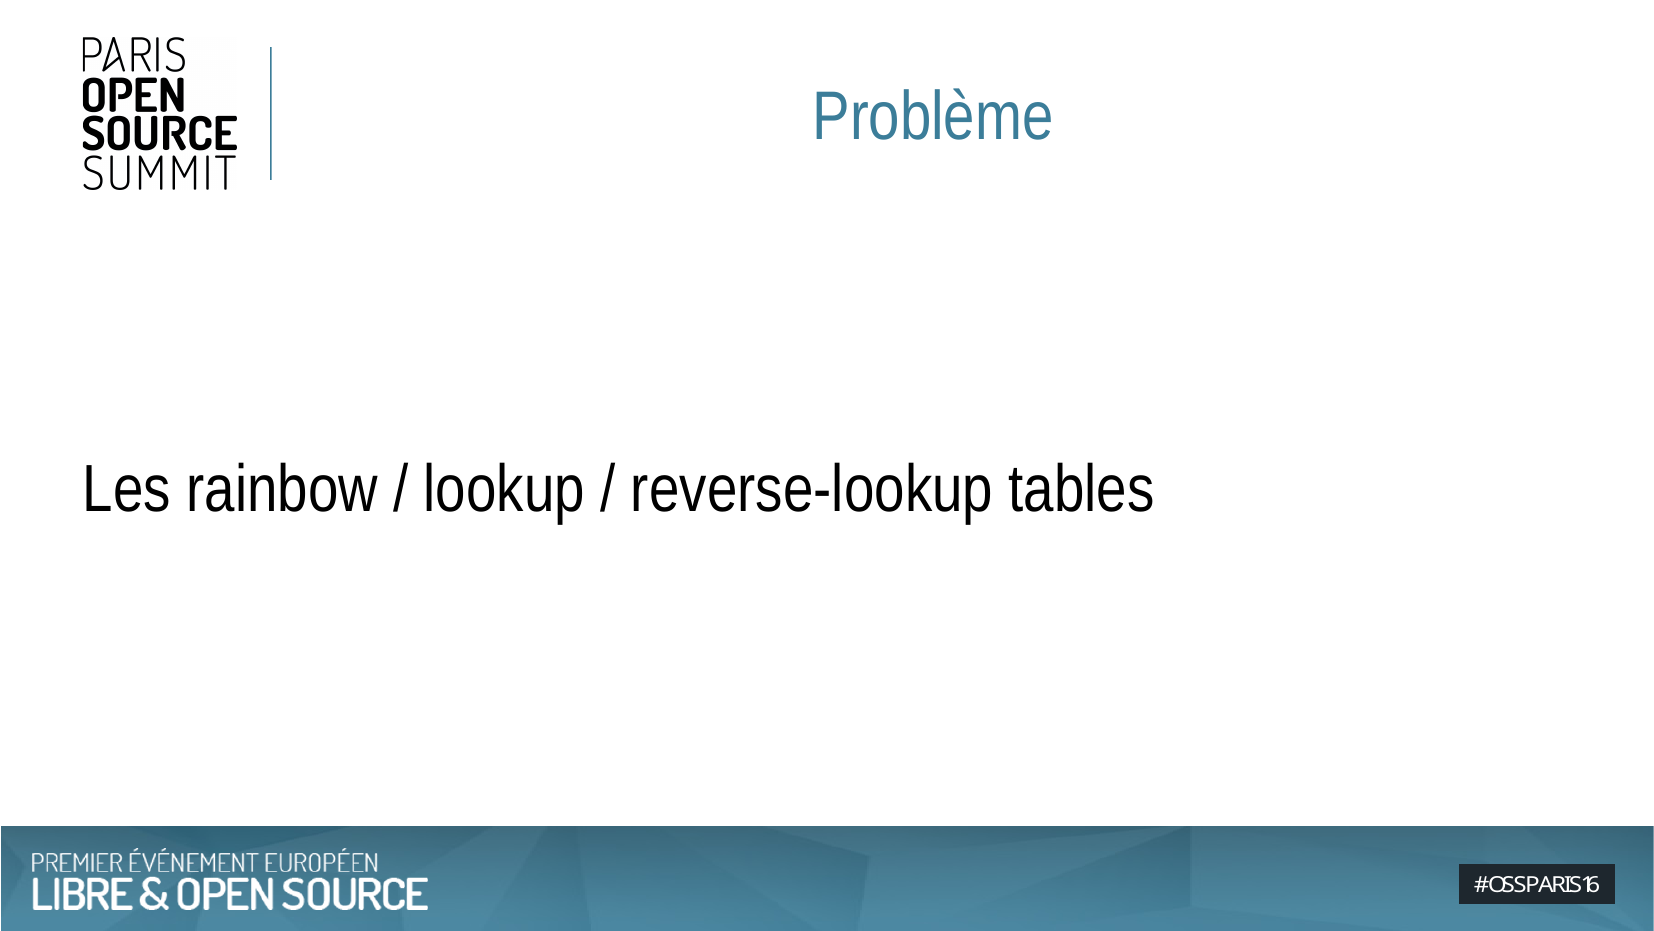

# Problème
Les rainbow / lookup / reverse-lookup tables